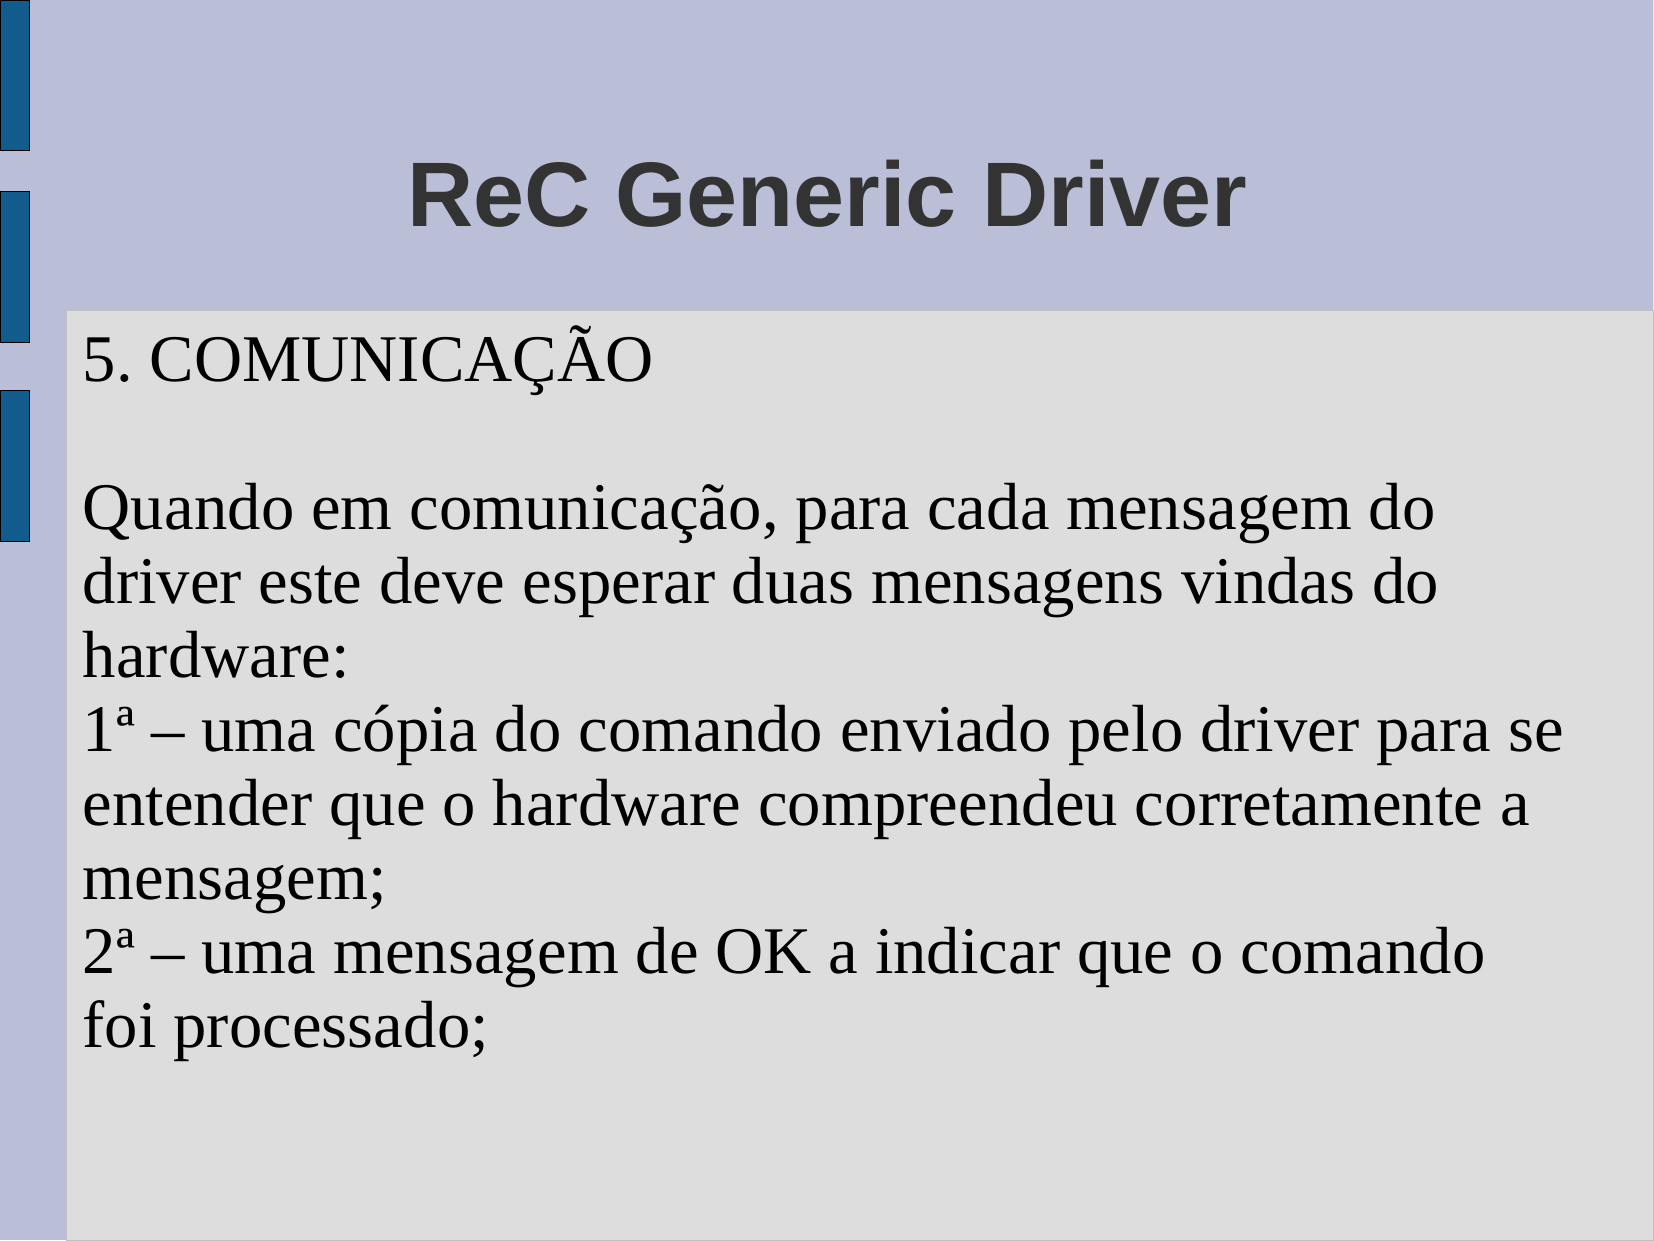

# ReC Generic Driver
5. COMUNICAÇÃO
Quando em comunicação, para cada mensagem do driver este deve esperar duas mensagens vindas do hardware:
1ª – uma cópia do comando enviado pelo driver para se entender que o hardware compreendeu corretamente a mensagem;
2ª – uma mensagem de OK a indicar que o comando foi processado;